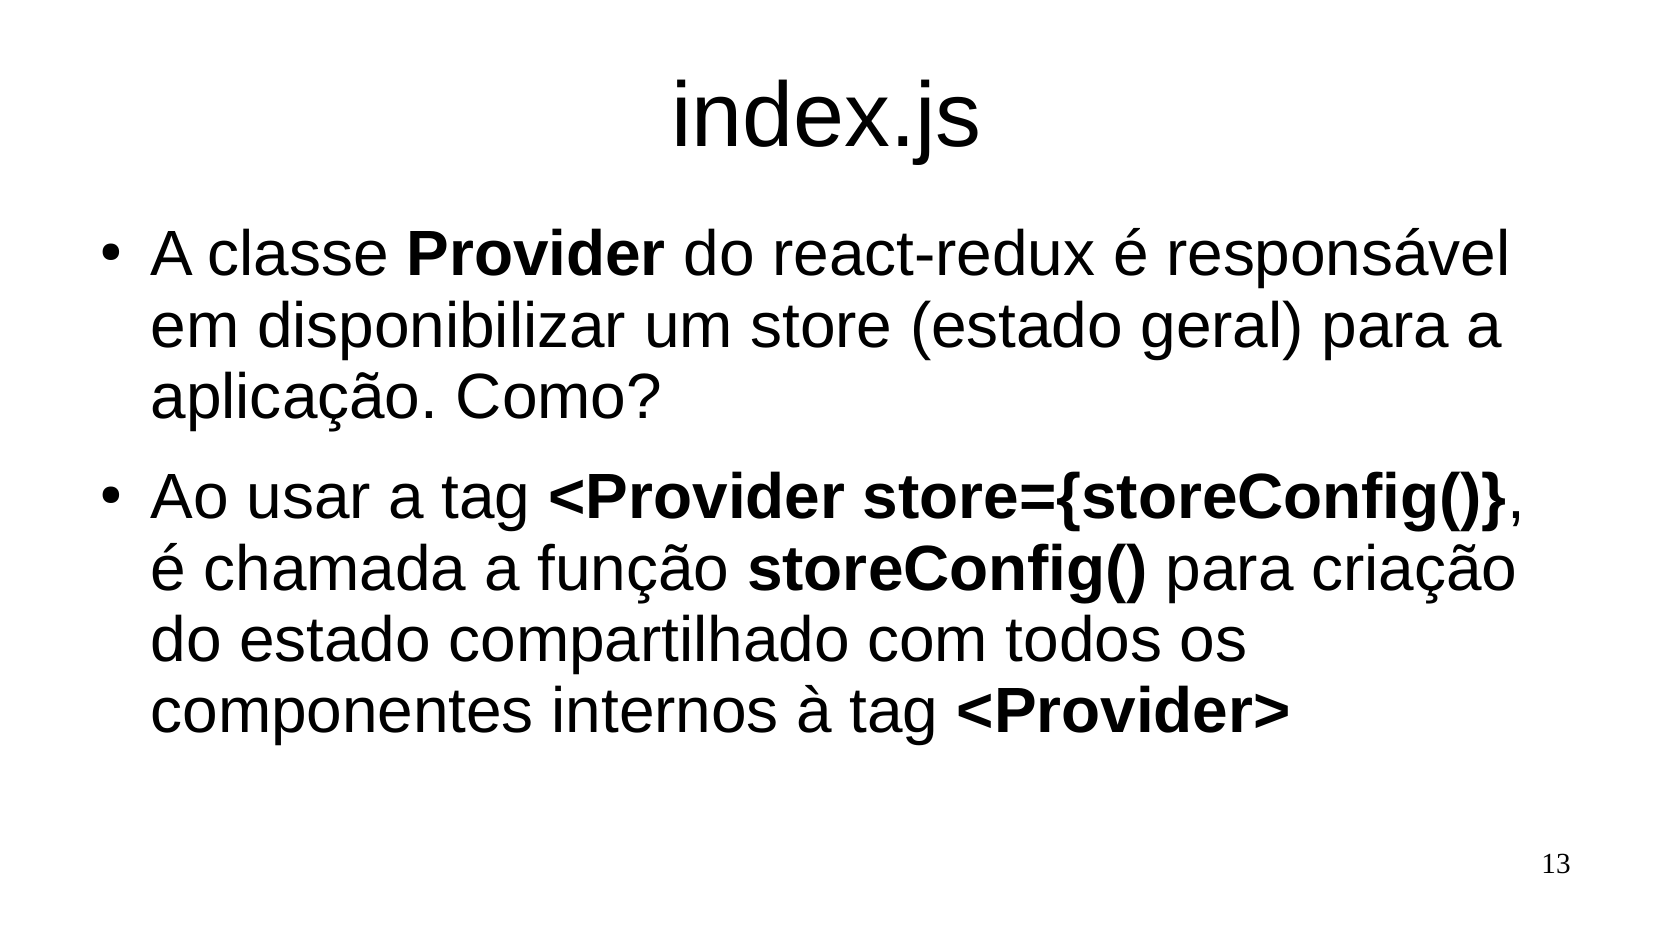

# index.js
A classe Provider do react-redux é responsável em disponibilizar um store (estado geral) para a aplicação. Como?
Ao usar a tag <Provider store={storeConfig()}, é chamada a função storeConfig() para criação do estado compartilhado com todos os componentes internos à tag <Provider>
13